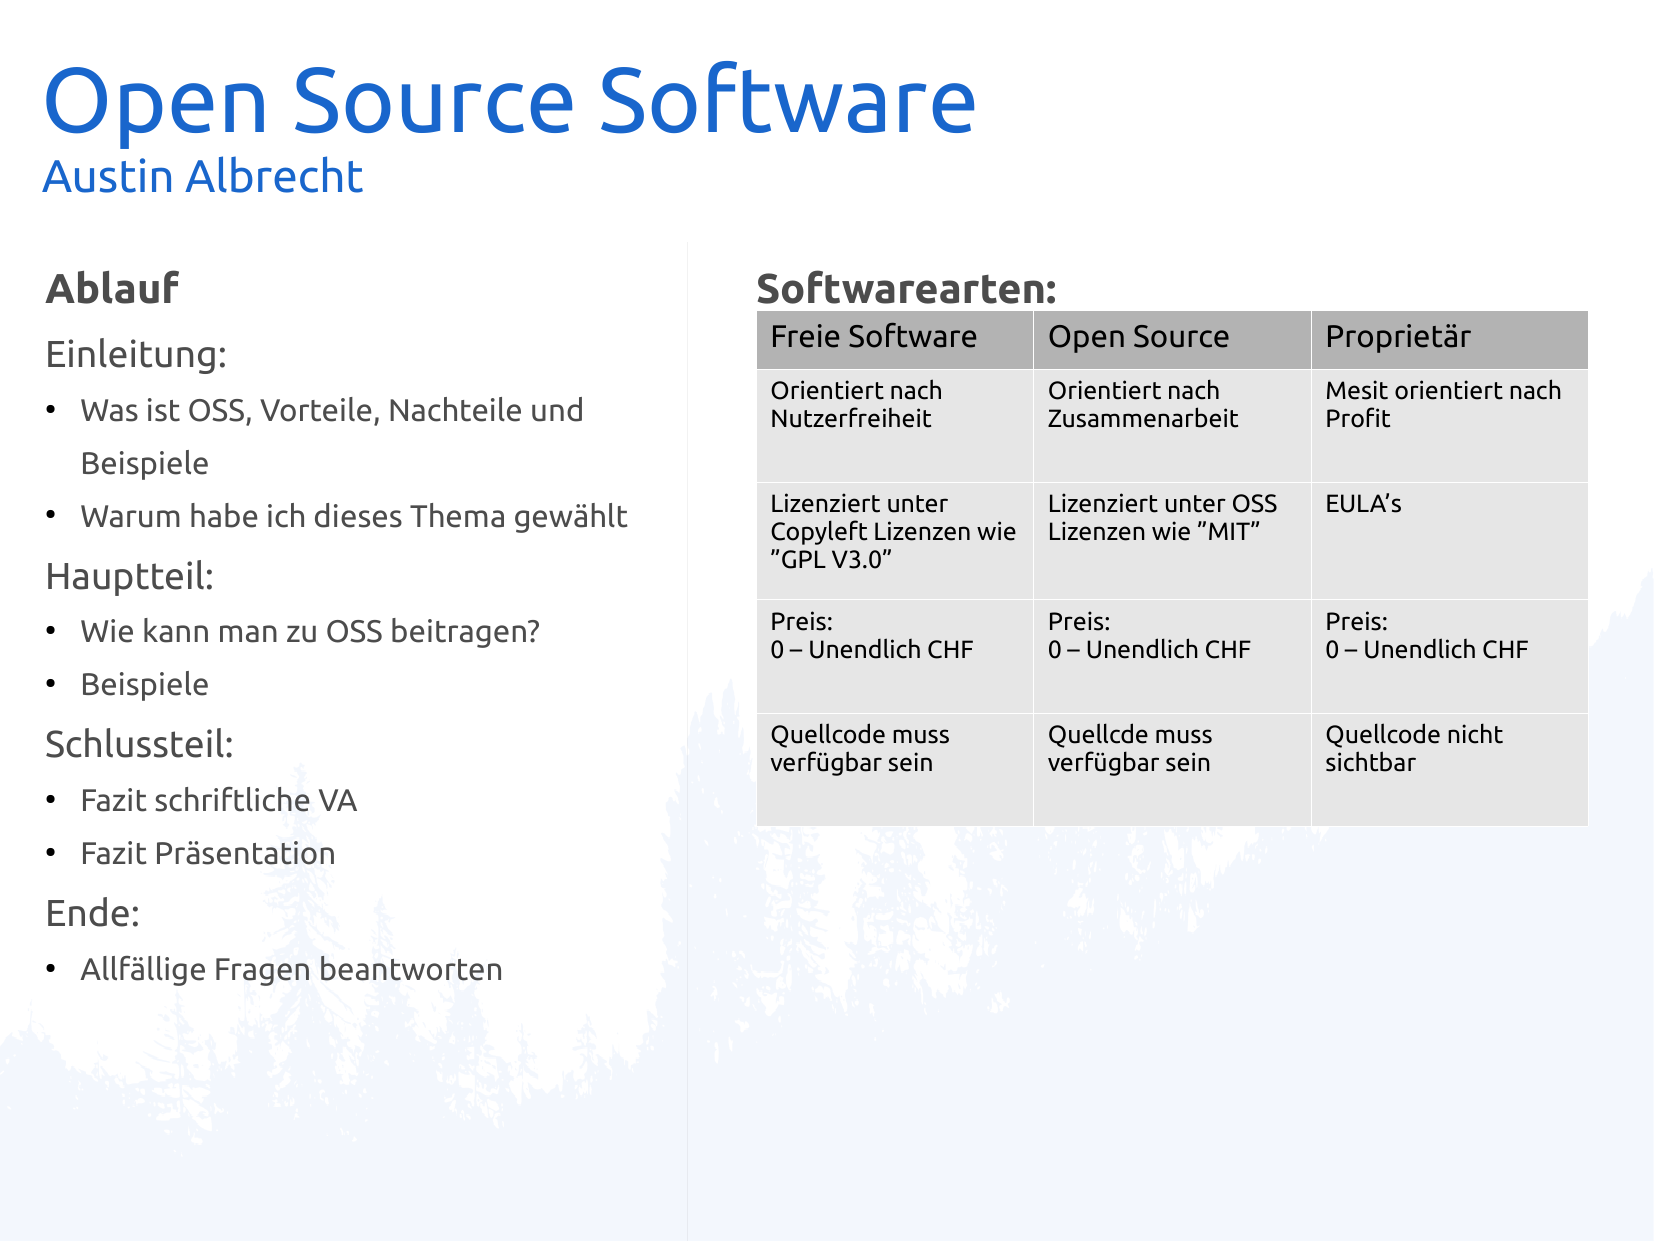

# Open Source Software Austin Albrecht
Ablauf
Einleitung:
Was ist OSS, Vorteile, Nachteile und Beispiele
Warum habe ich dieses Thema gewählt
Hauptteil:
Wie kann man zu OSS beitragen?
Beispiele
Schlussteil:
Fazit schriftliche VA
Fazit Präsentation
Ende:
Allfällige Fragen beantworten
Softwarearten:
| Freie Software | Open Source | Proprietär |
| --- | --- | --- |
| Orientiert nach Nutzerfreiheit | Orientiert nach Zusammenarbeit | Mesit orientiert nach Profit |
| Lizenziert unter Copyleft Lizenzen wie ”GPL V3.0” | Lizenziert unter OSS Lizenzen wie ”MIT” | EULA’s |
| Preis: 0 – Unendlich CHF | Preis: 0 – Unendlich CHF | Preis: 0 – Unendlich CHF |
| Quellcode muss verfügbar sein | Quellcde muss verfügbar sein | Quellcode nicht sichtbar |